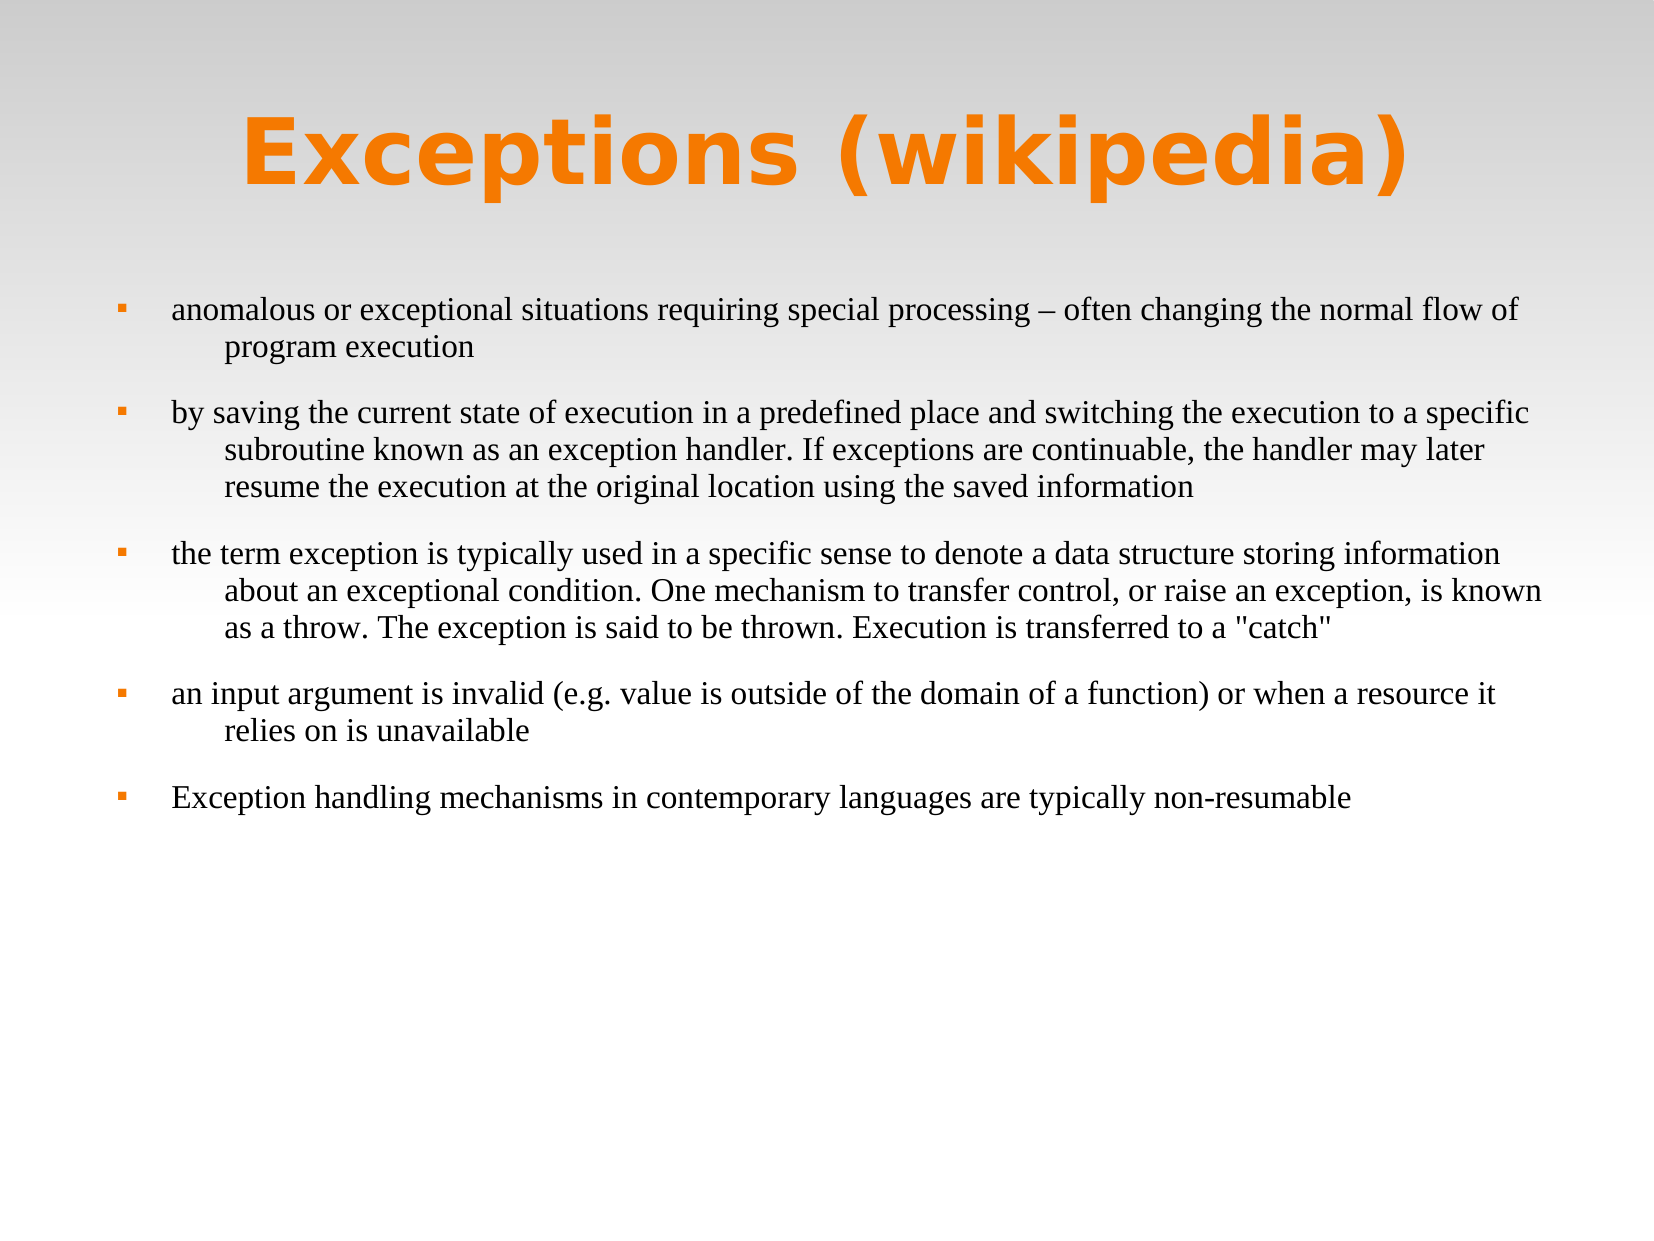

# Exceptions (wikipedia)
anomalous or exceptional situations requiring special processing – often changing the normal flow of program execution
by saving the current state of execution in a predefined place and switching the execution to a specific subroutine known as an exception handler. If exceptions are continuable, the handler may later resume the execution at the original location using the saved information
the term exception is typically used in a specific sense to denote a data structure storing information about an exceptional condition. One mechanism to transfer control, or raise an exception, is known as a throw. The exception is said to be thrown. Execution is transferred to a "catch"
an input argument is invalid (e.g. value is outside of the domain of a function) or when a resource it relies on is unavailable
Exception handling mechanisms in contemporary languages are typically non-resumable